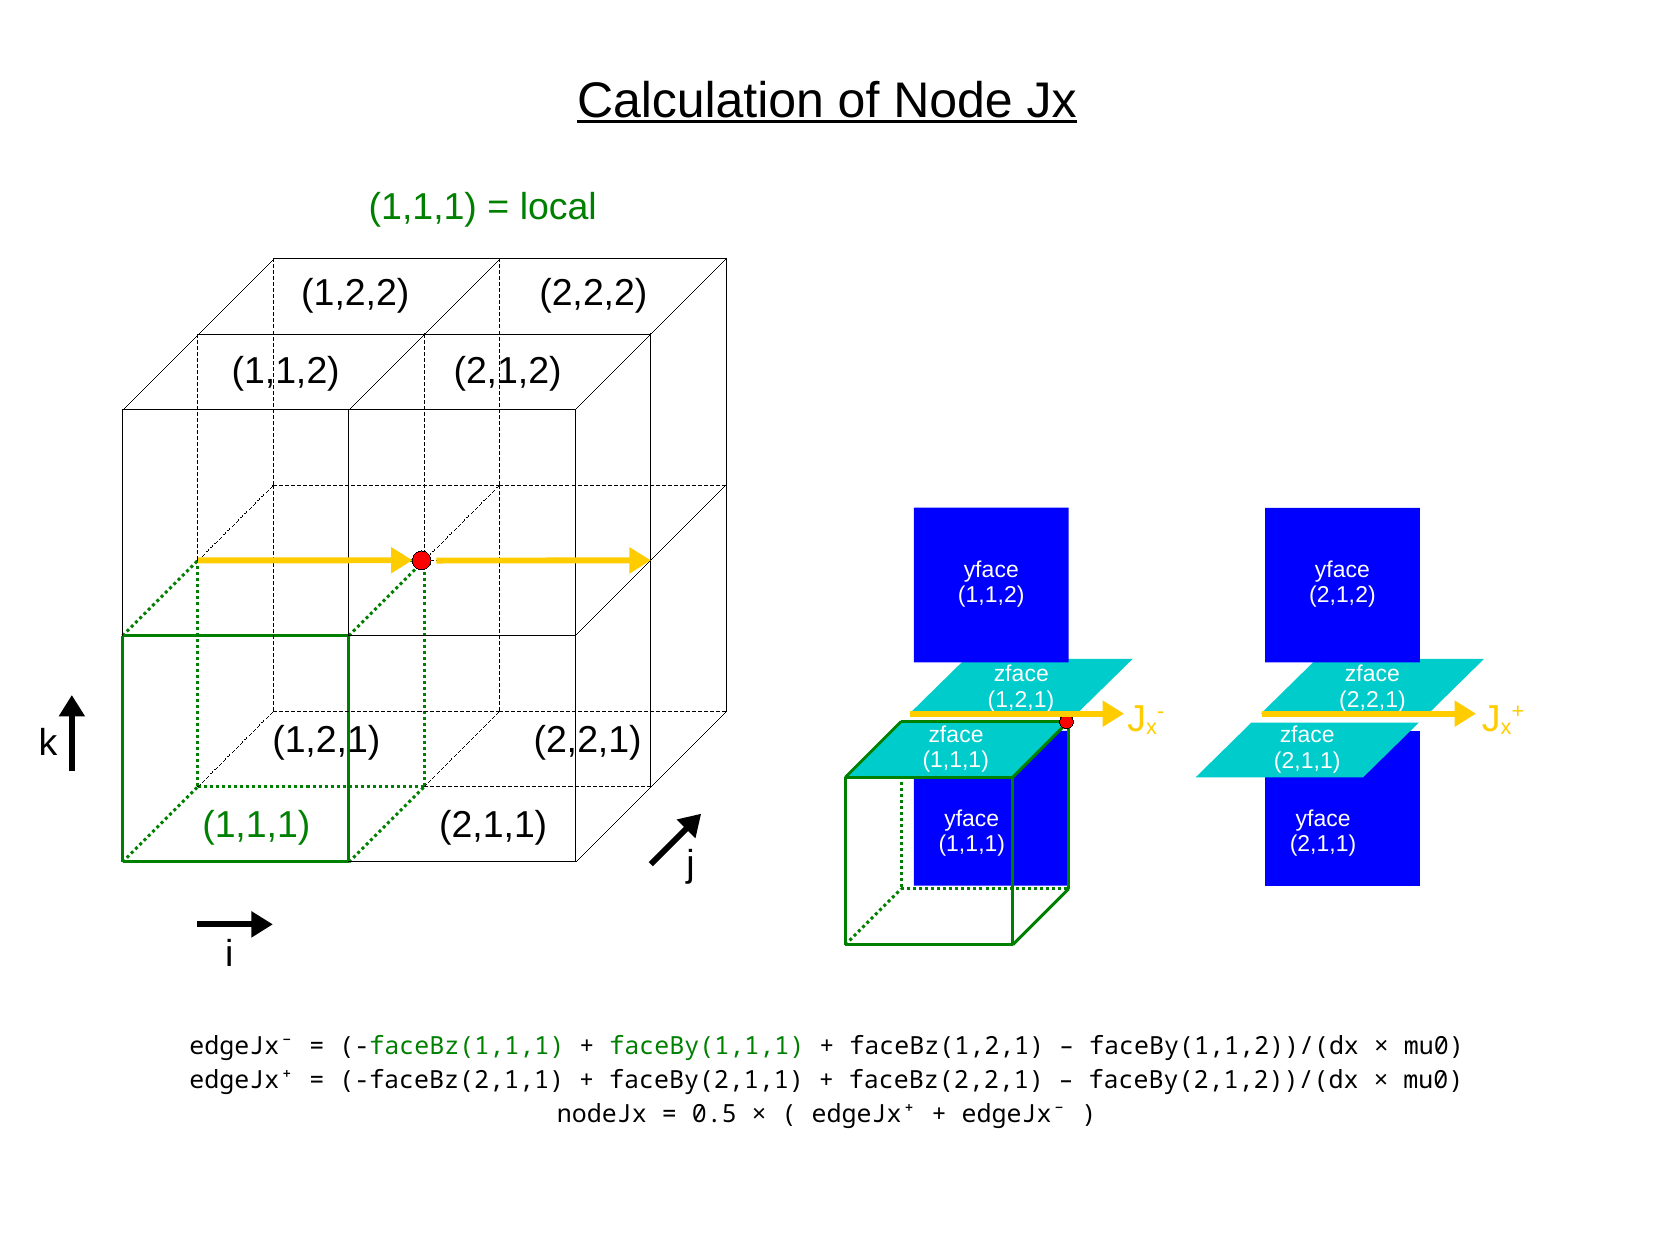

Calculation of Node Jx
(1,1,1) = local
(1,2,2)
(2,2,2)
(1,1,2)
(2,1,2)
yface
(1,1,2)
yface
(2,1,2)
zface
(1,2,1)
zface
(2,2,1)
Jx-
Jx+
(2,2,1)
(1,2,1)
k
zface
(1,1,1)
zface
(2,1,1)
(1,1,1)
(2,1,1)
yface
(1,1,1)
yface
(2,1,1)
j
i
edgeJx⁻ = (-faceBz(1,1,1) + faceBy(1,1,1) + faceBz(1,2,1) – faceBy(1,1,2))/(dx × mu0)
edgeJx⁺ = (-faceBz(2,1,1) + faceBy(2,1,1) + faceBz(2,2,1) – faceBy(2,1,2))/(dx × mu0)
nodeJx = 0.5 × ( edgeJx⁺ + edgeJx⁻ )